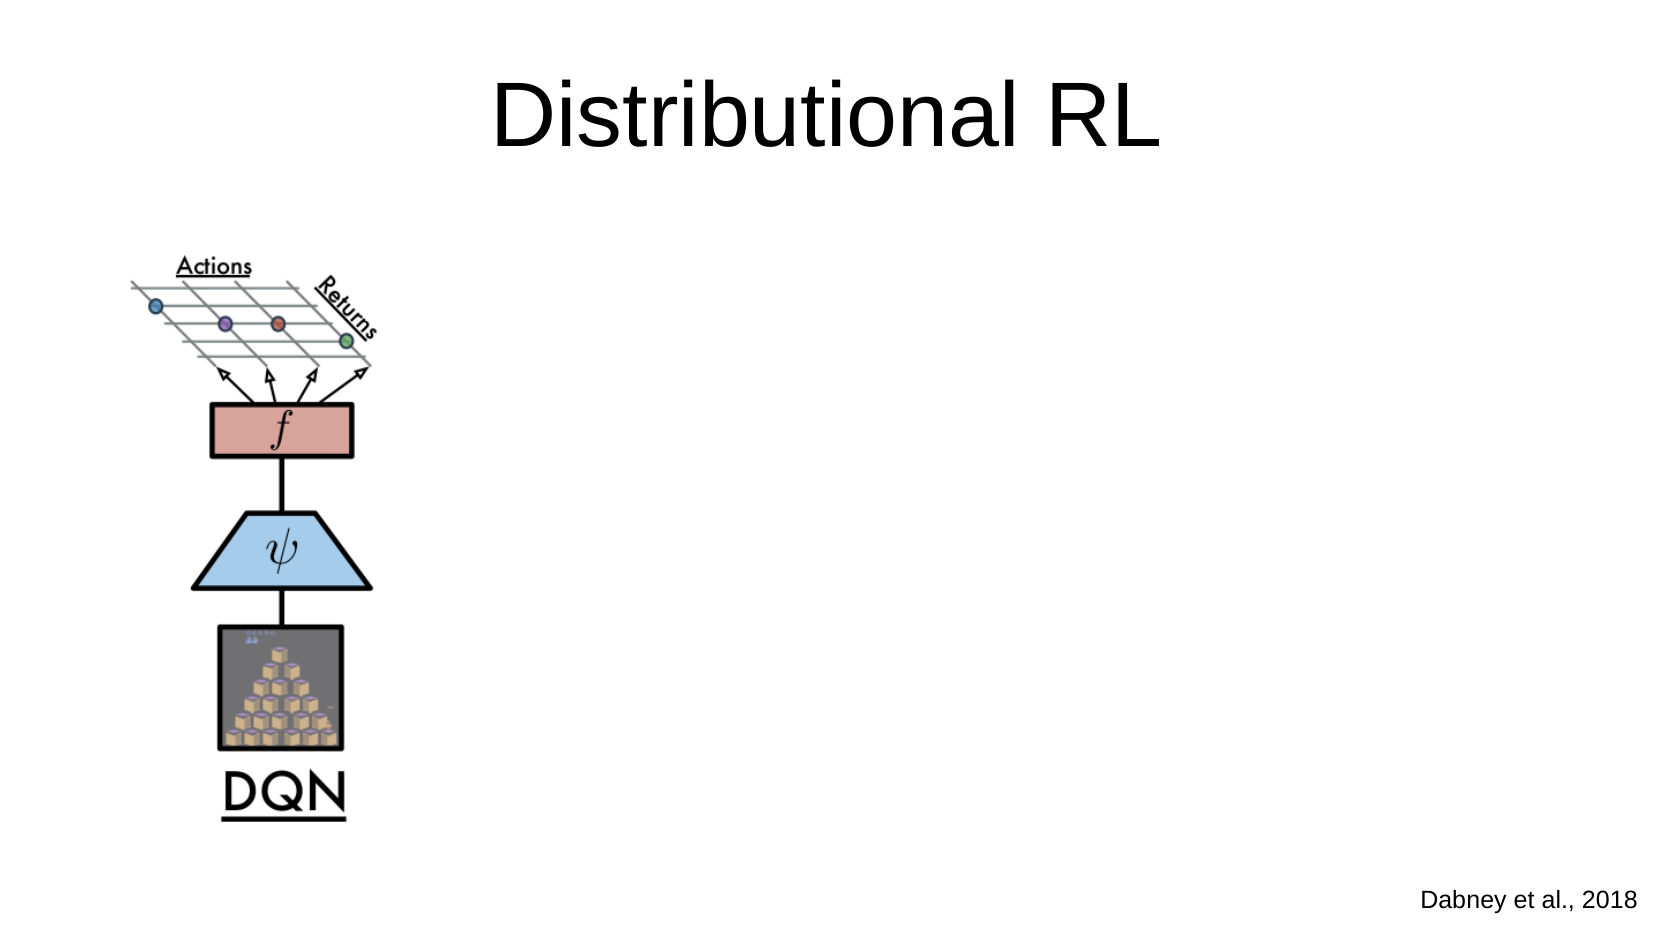

# Distributional RL
Dabney et al., 2018